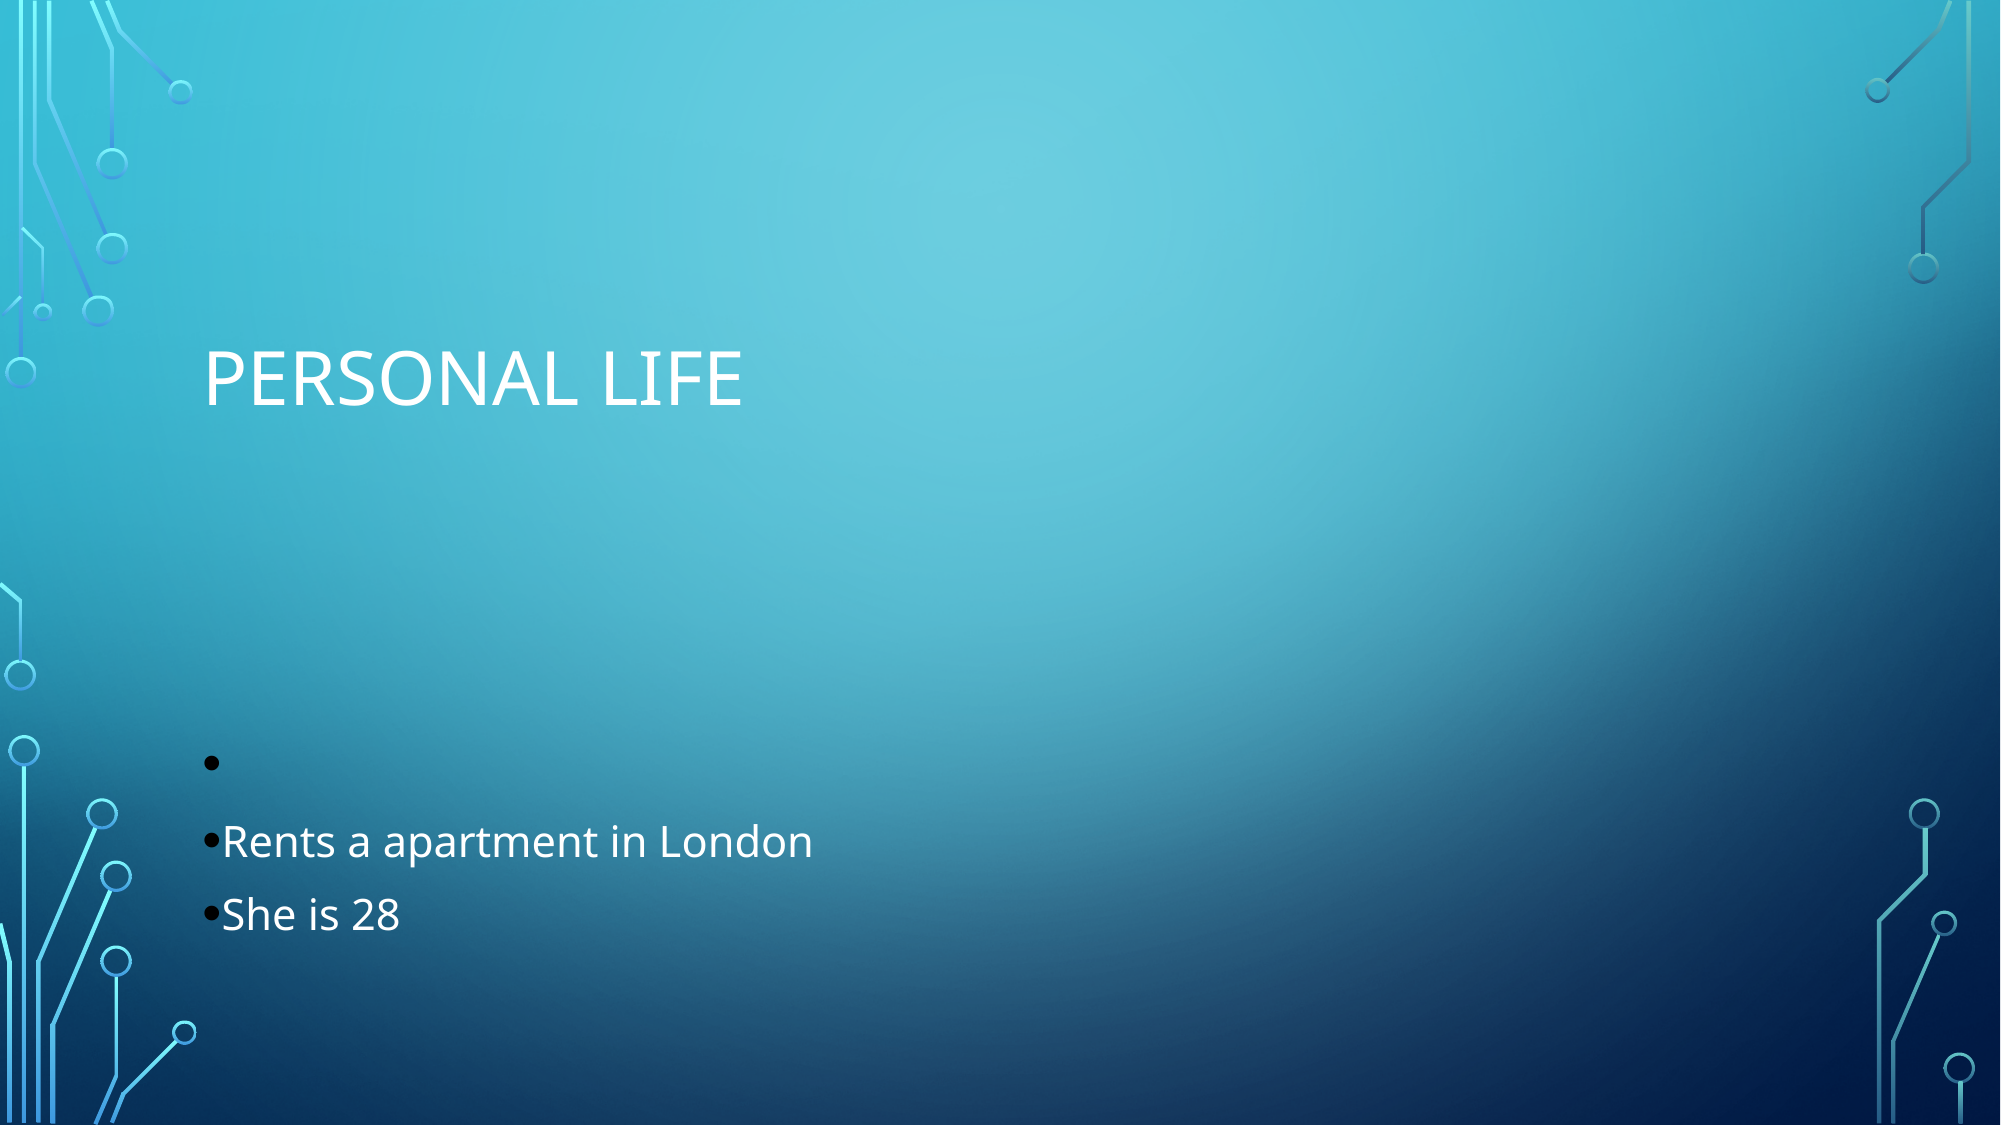

# Personal life
Rents a apartment in London
She is 28